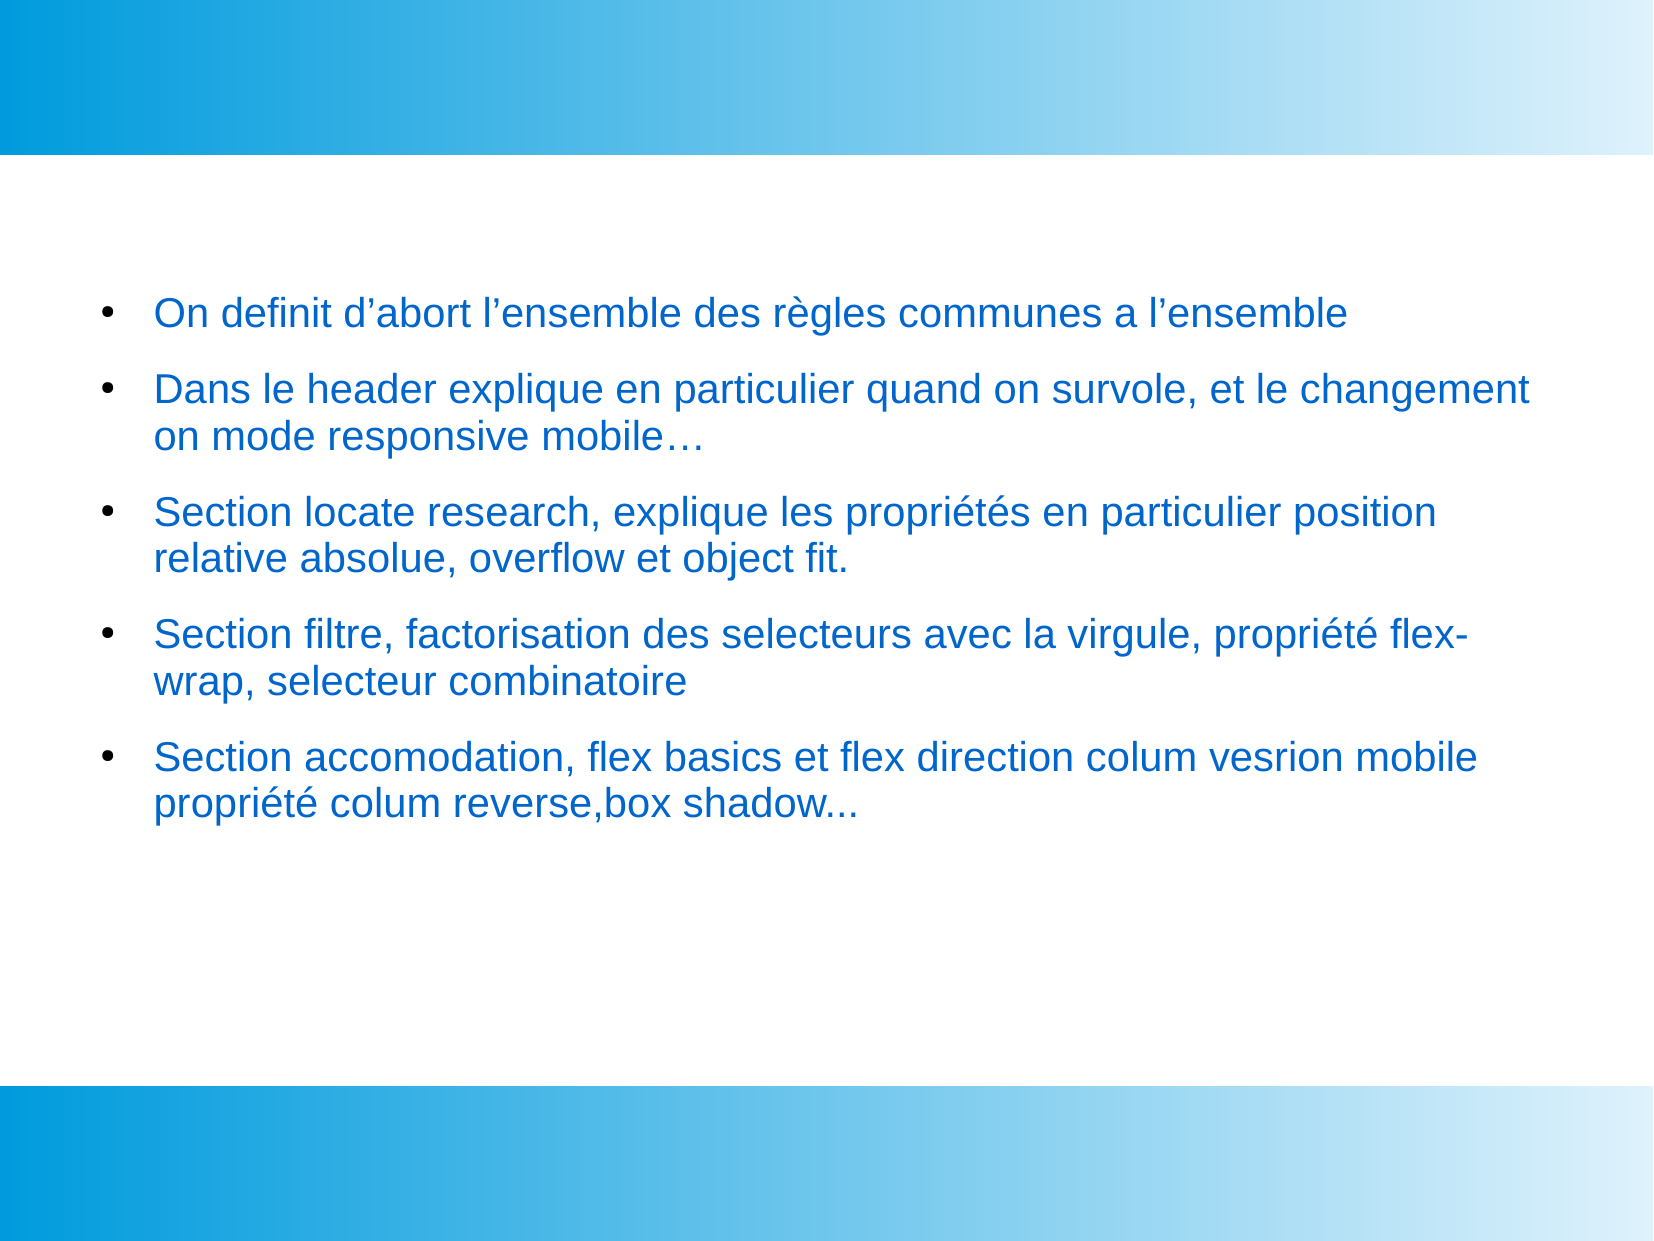

#
On definit d’abort l’ensemble des règles communes a l’ensemble
Dans le header explique en particulier quand on survole, et le changement on mode responsive mobile…
Section locate research, explique les propriétés en particulier position relative absolue, overflow et object fit.
Section filtre, factorisation des selecteurs avec la virgule, propriété flex-wrap, selecteur combinatoire
Section accomodation, flex basics et flex direction colum vesrion mobile propriété colum reverse,box shadow...